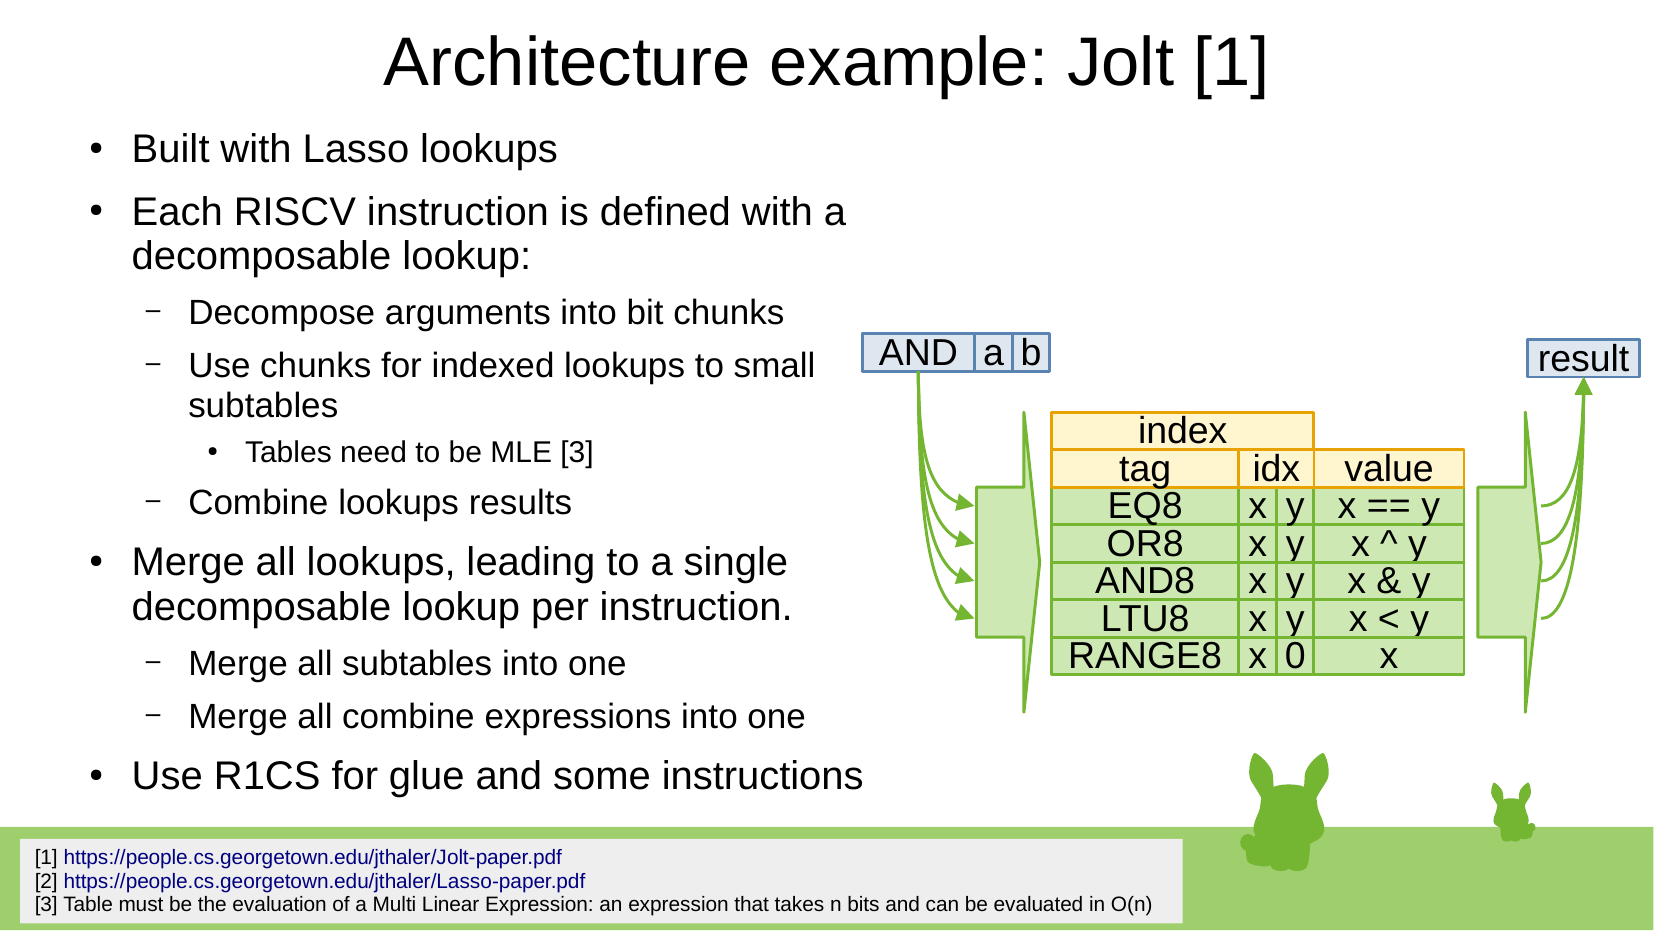

# Architecture example: Jolt [1]
Built with Lasso lookups
Each RISCV instruction is defined with a decomposable lookup:
Decompose arguments into bit chunks
Use chunks for indexed lookups to small subtables
Tables need to be MLE [3]
Combine lookups results
Merge all lookups, leading to a single decomposable lookup per instruction.
Merge all subtables into one
Merge all combine expressions into one
Use R1CS for glue and some instructions
AND
AND
a
b
result
index
tag
idx
value
EQ8
x
y
x == y
OR8
x
y
x ^ y
AND8
x
y
x & y
LTU8
x
y
x < y
RANGE8
x
0
x
[1] https://people.cs.georgetown.edu/jthaler/Jolt-paper.pdf
[2] https://people.cs.georgetown.edu/jthaler/Lasso-paper.pdf
[3] Table must be the evaluation of a Multi Linear Expression: an expression that takes n bits and can be evaluated in O(n)